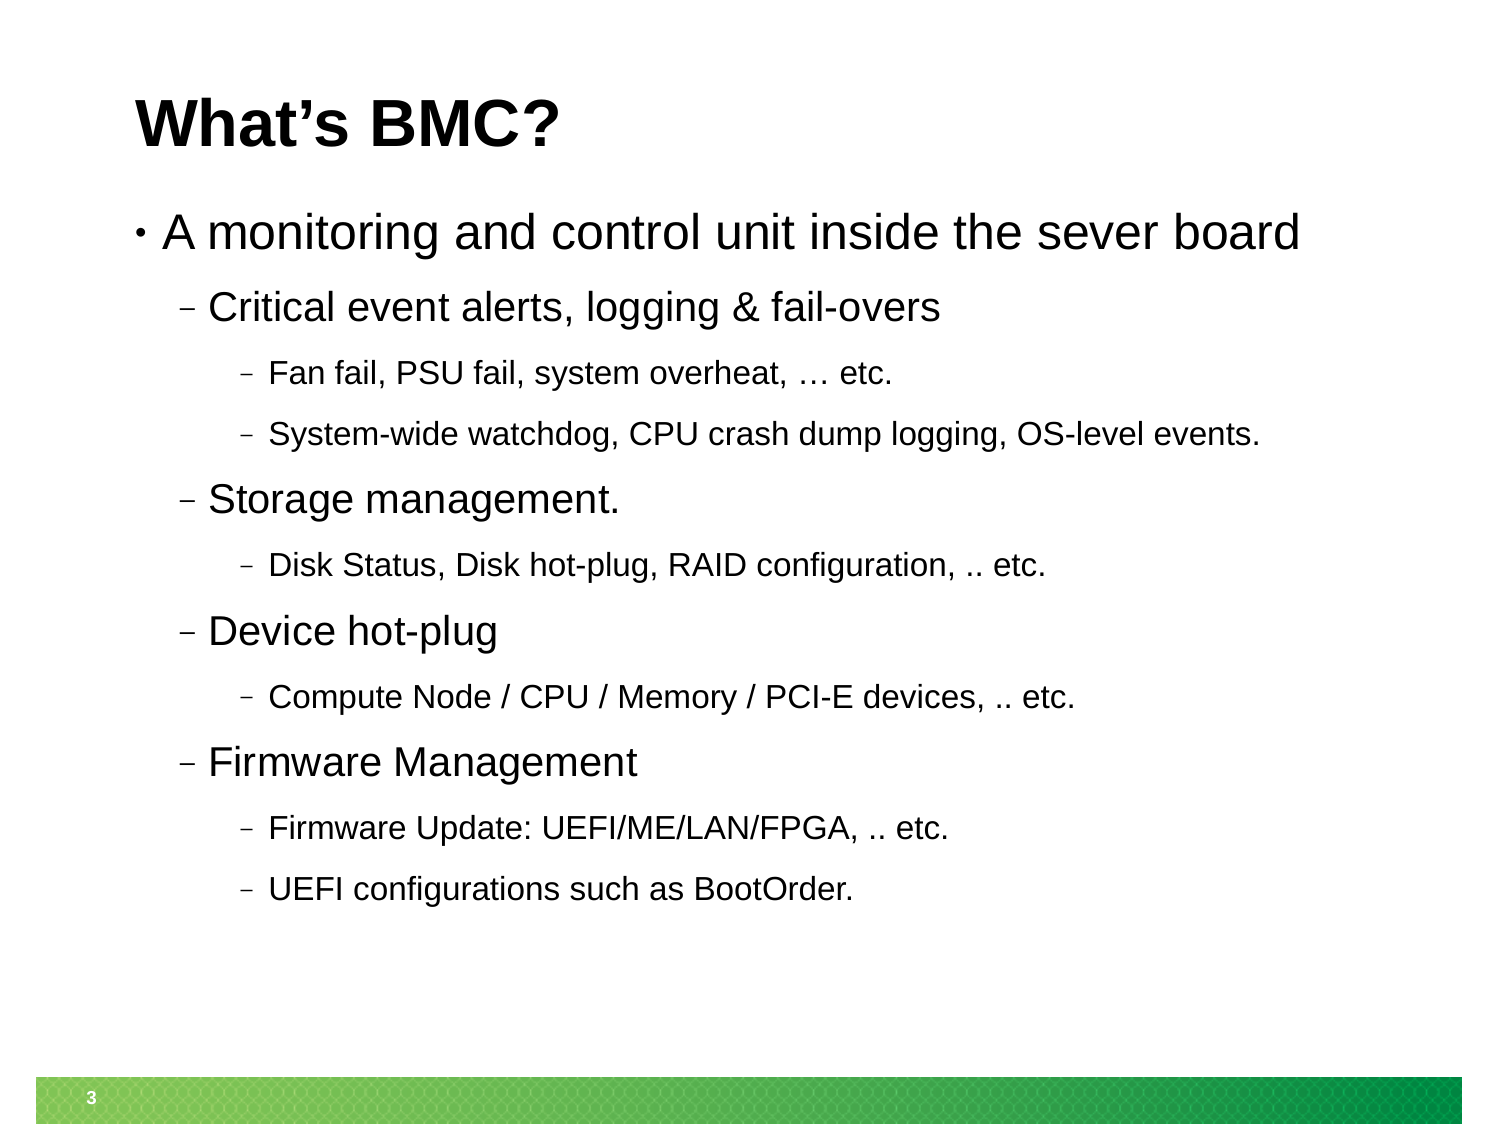

# What’s BMC?
A monitoring and control unit inside the sever board
Critical event alerts, logging & fail-overs
Fan fail, PSU fail, system overheat, … etc.
System-wide watchdog, CPU crash dump logging, OS-level events.
Storage management.
Disk Status, Disk hot-plug, RAID configuration, .. etc.
Device hot-plug
Compute Node / CPU / Memory / PCI-E devices, .. etc.
Firmware Management
Firmware Update: UEFI/ME/LAN/FPGA, .. etc.
UEFI configurations such as BootOrder.